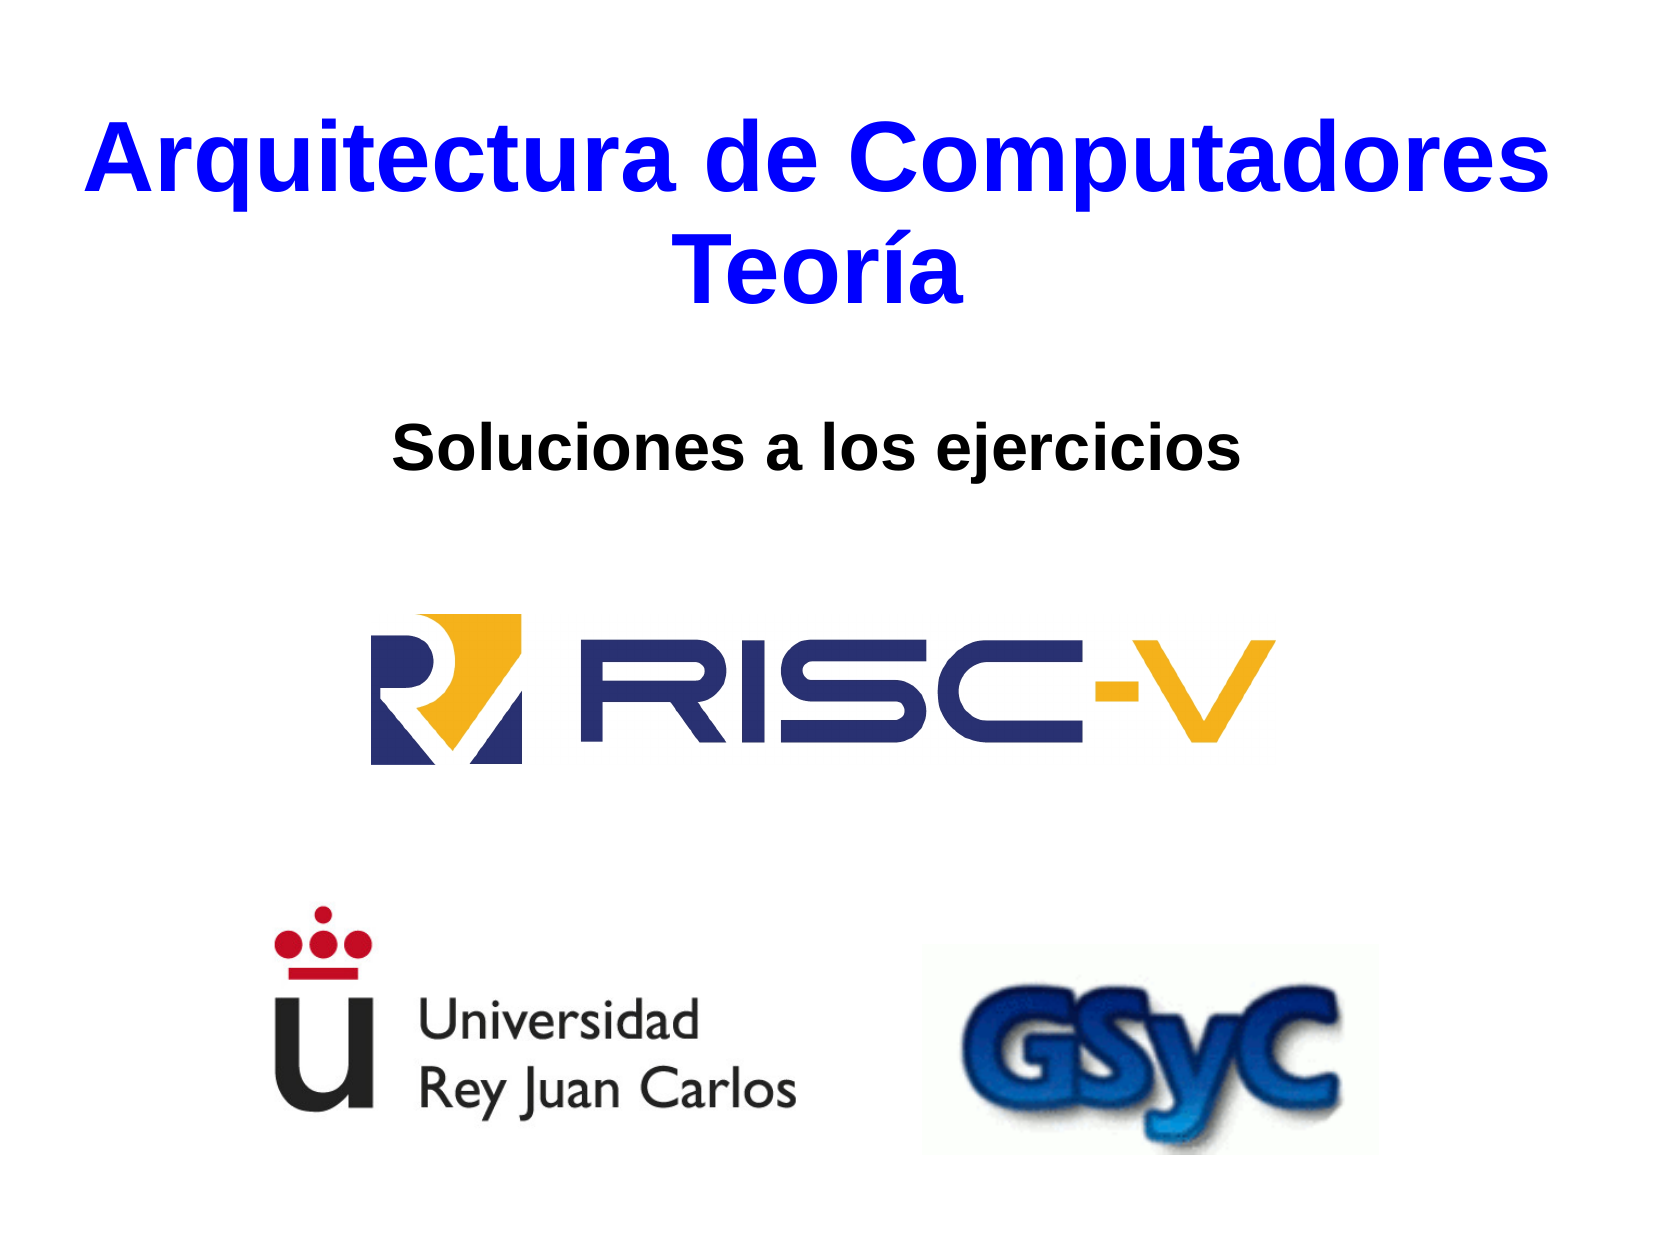

# Arquitectura de Computadores Teoría
Soluciones a los ejercicios